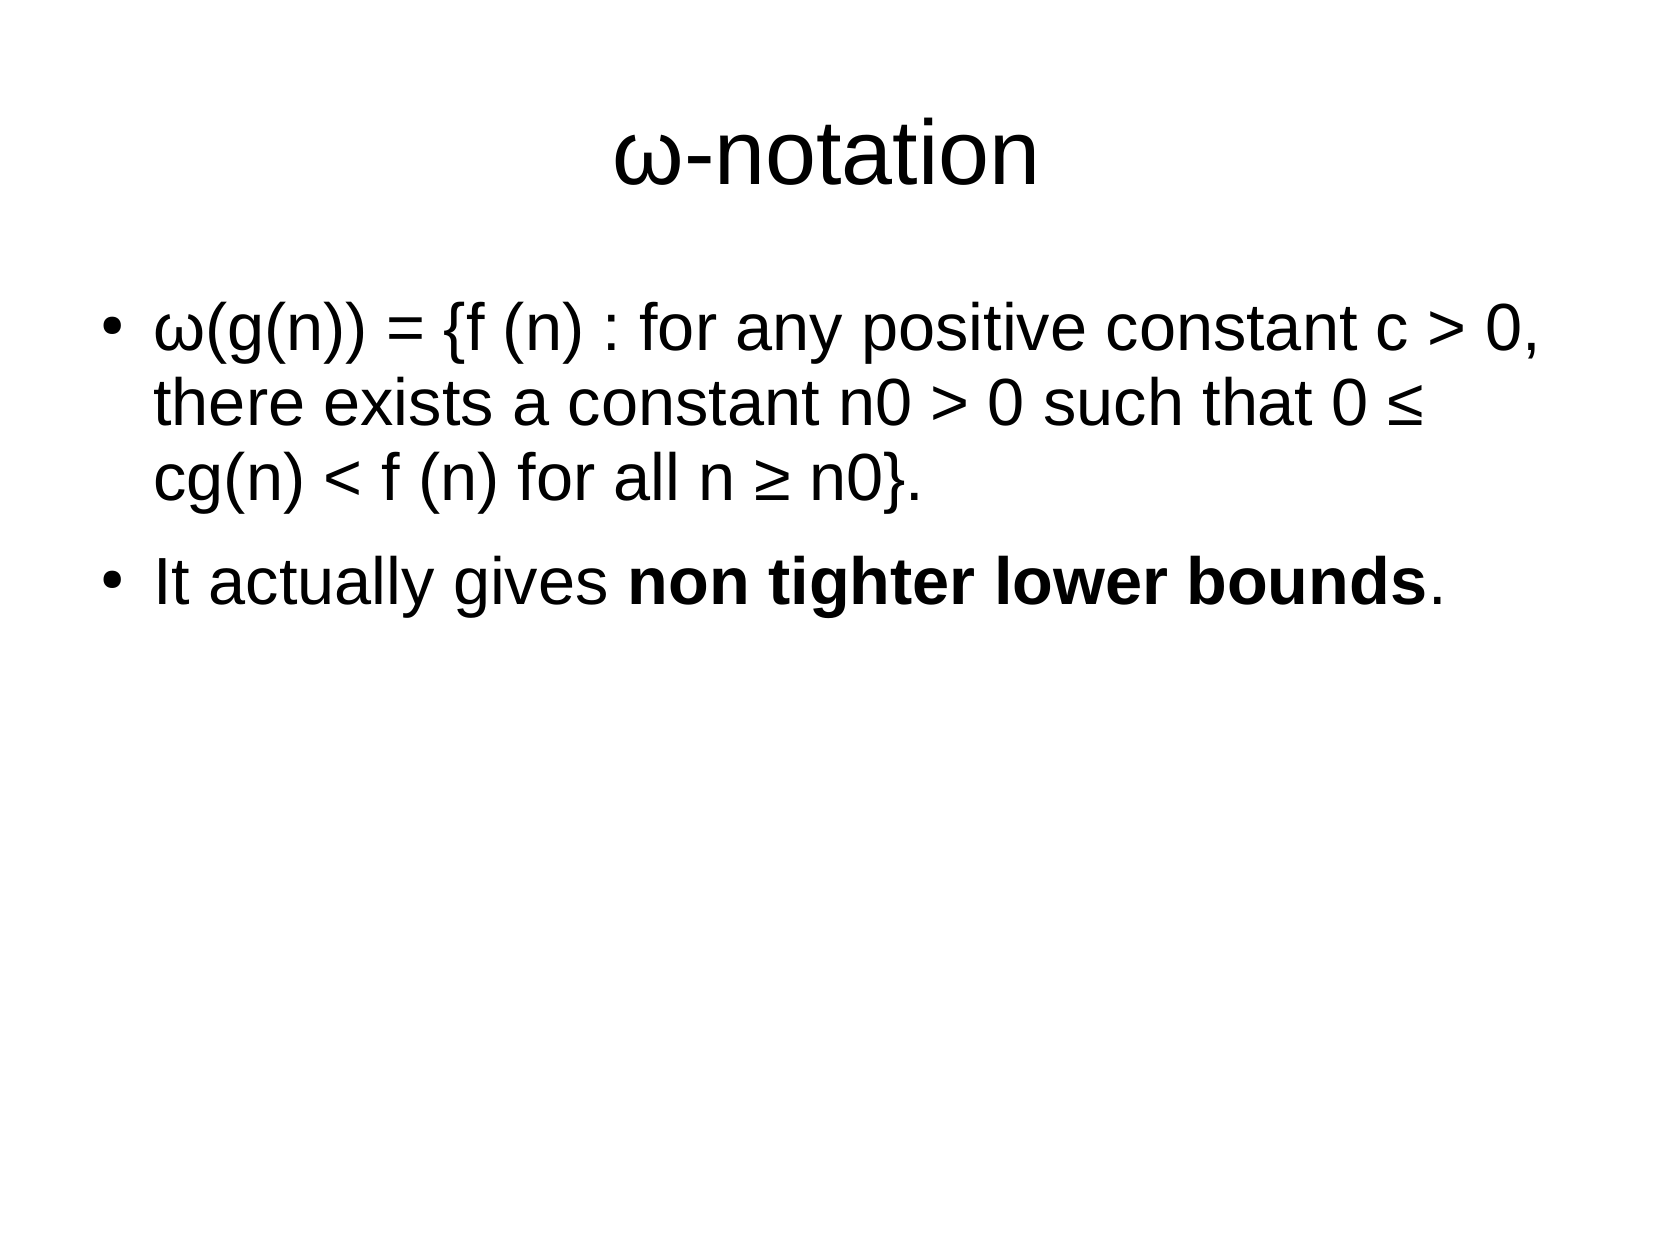

# ω-notation
ω(g(n)) = {f (n) : for any positive constant c > 0, there exists a constant n0 > 0 such that 0 ≤ cg(n) < f (n) for all n ≥ n0}.
It actually gives non tighter lower bounds.